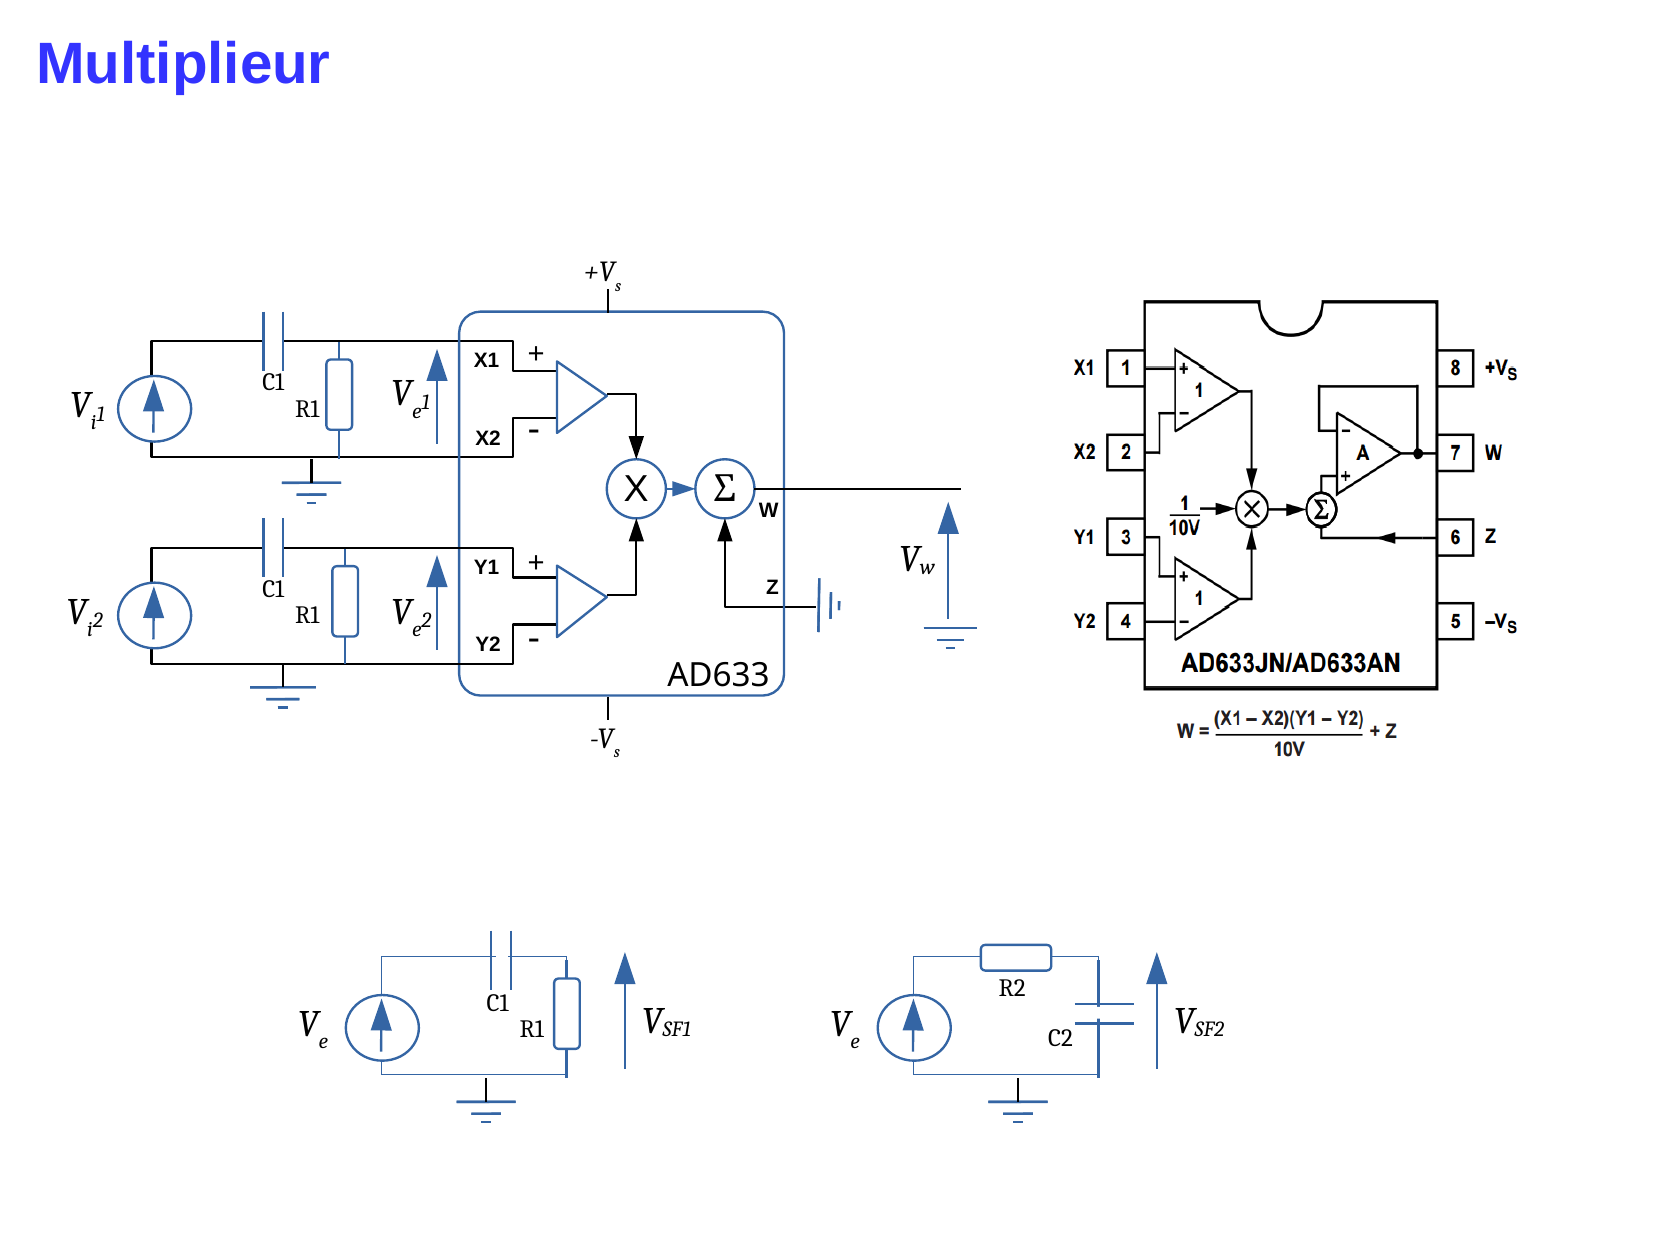

Multiplieur
+Vs
+
X1
C1
Ve1
Vi1
R1
-
X2
X
Σ
W
Vw
+
Y1
C1
Z
Vi2
Ve2
R1
-
Y2
AD633
-Vs
R2
C1
VSF1
VSF2
Ve
Ve
R1
C2